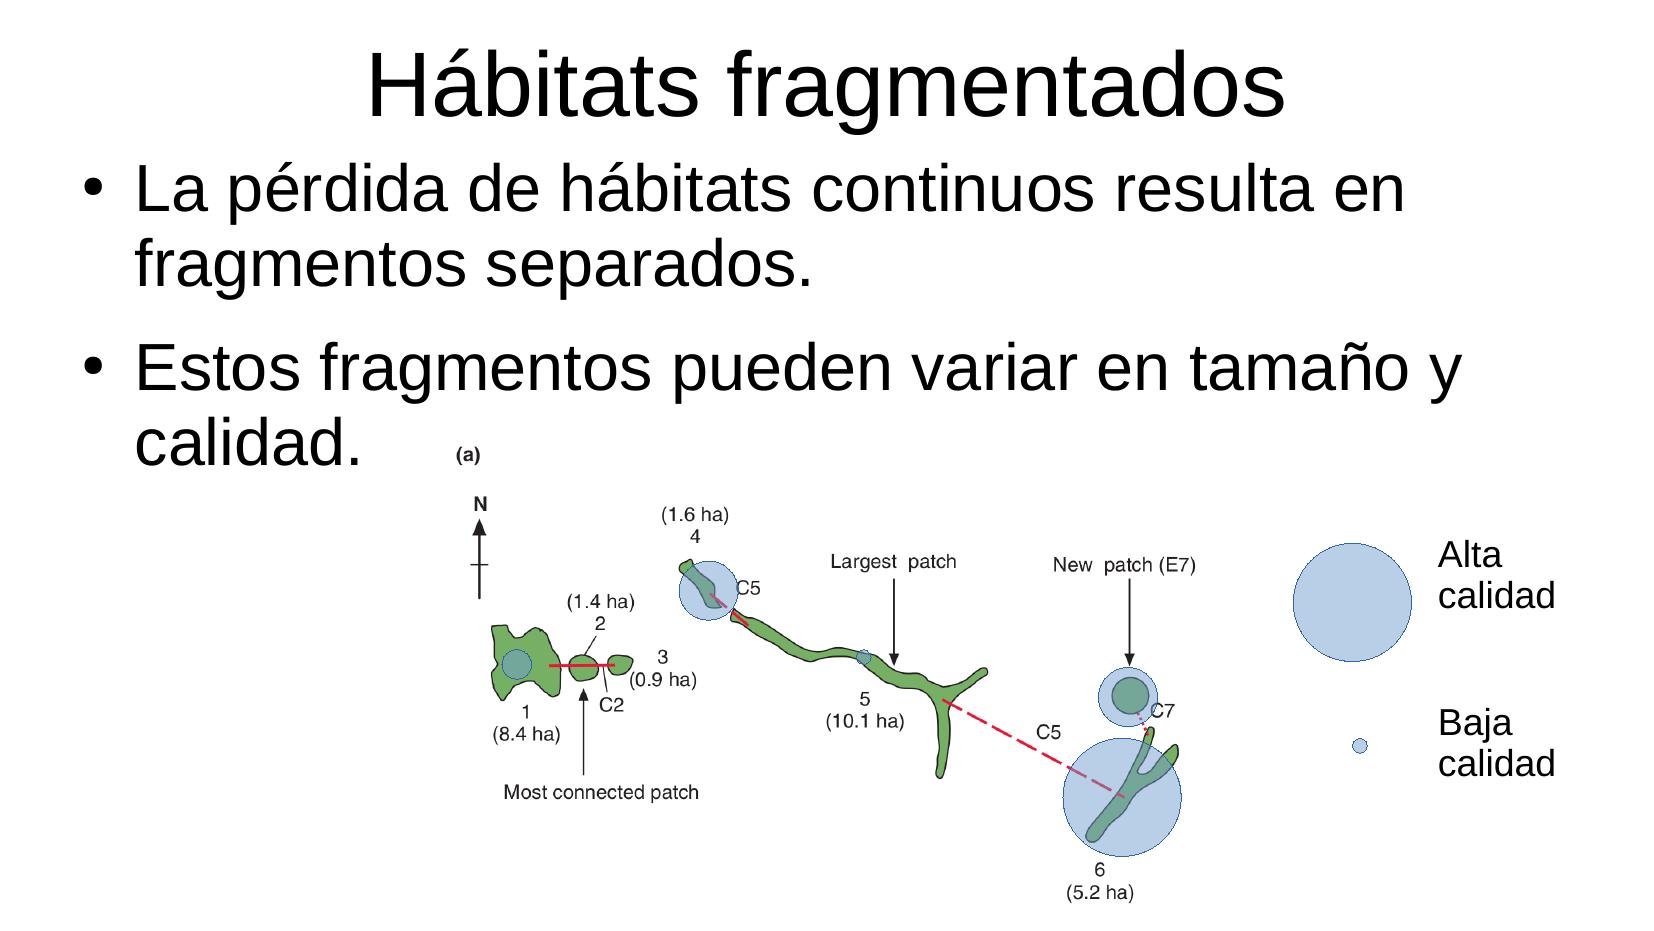

# Hábitats fragmentados
La pérdida de hábitats continuos resulta en fragmentos separados.
Estos fragmentos pueden variar en tamaño y calidad.
Alta calidad
Baja calidad